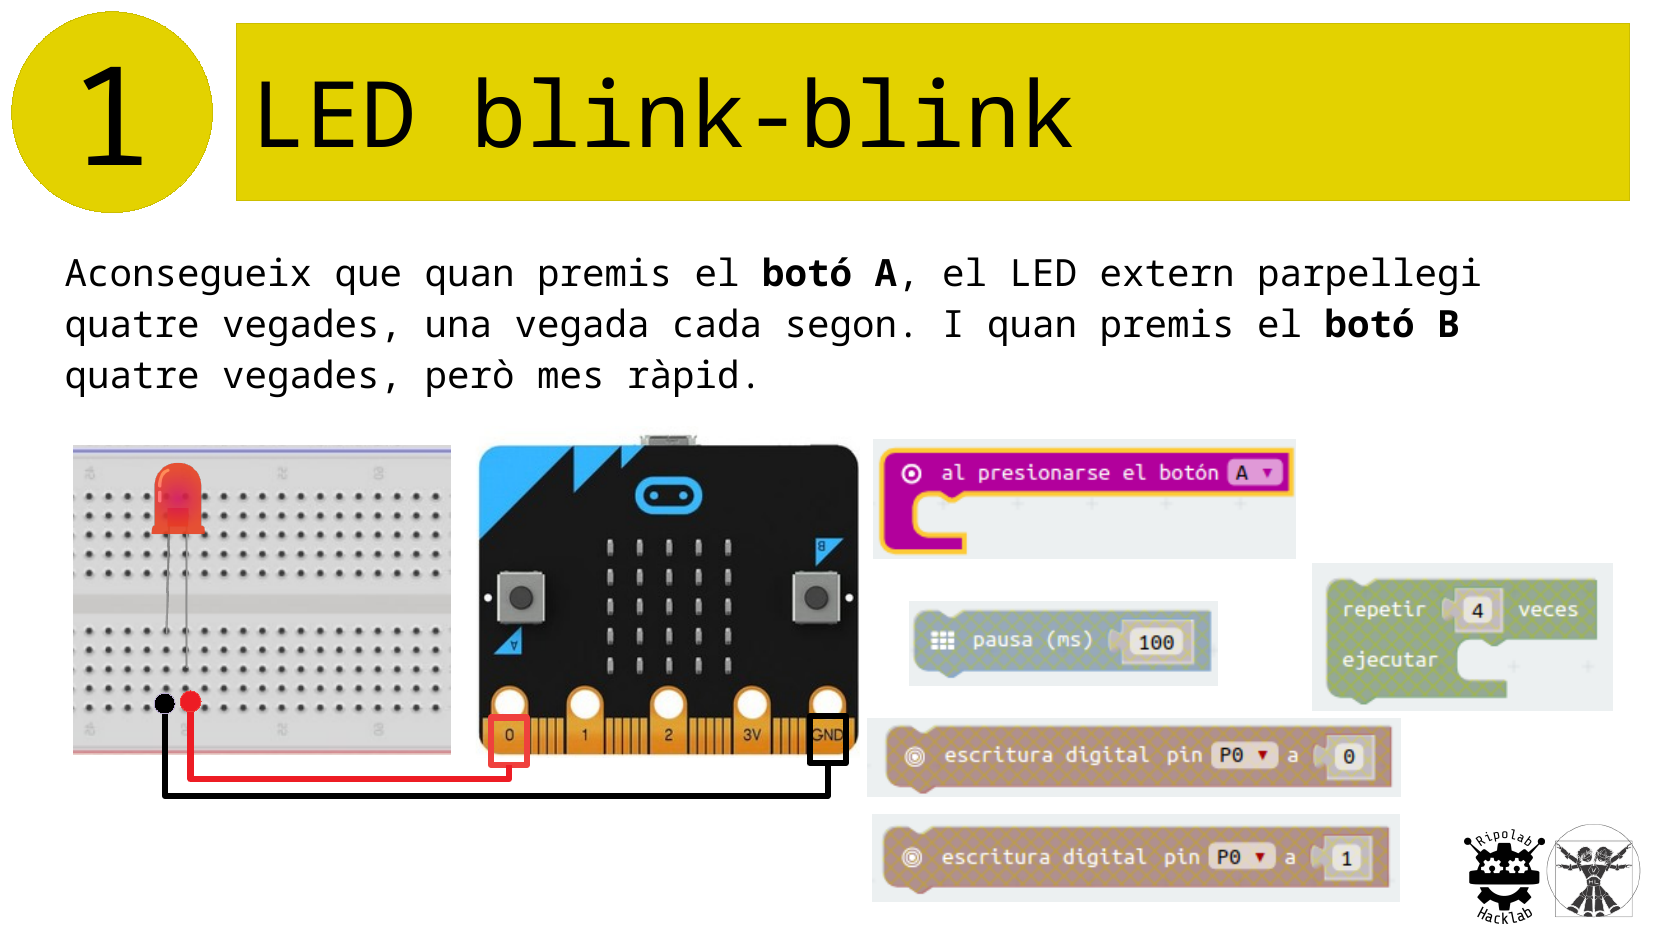

1
LED blink-blink
Aconsegueix que quan premis el botó A, el LED extern parpellegi quatre vegades, una vegada cada segon. I quan premis el botó B quatre vegades, però mes ràpid.